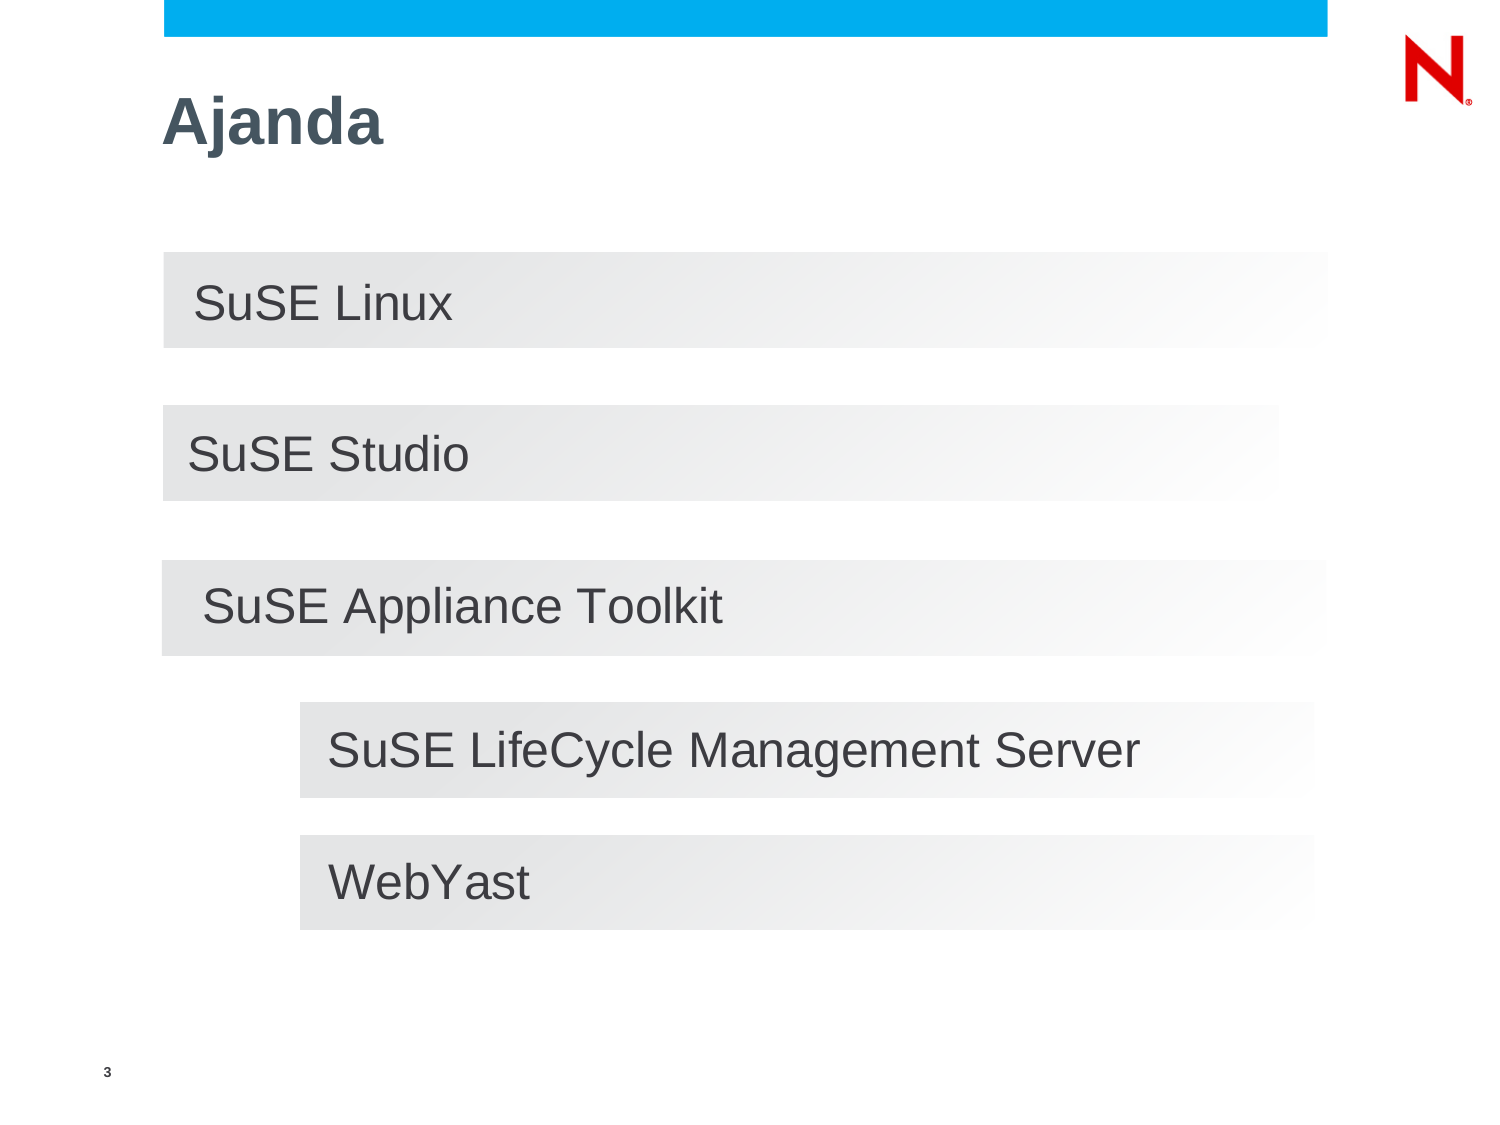

Ajanda
# SuSE Linux
SuSE Studio
SuSE Appliance Toolkit
 SuSE LifeCycle Management Server
 WebYast